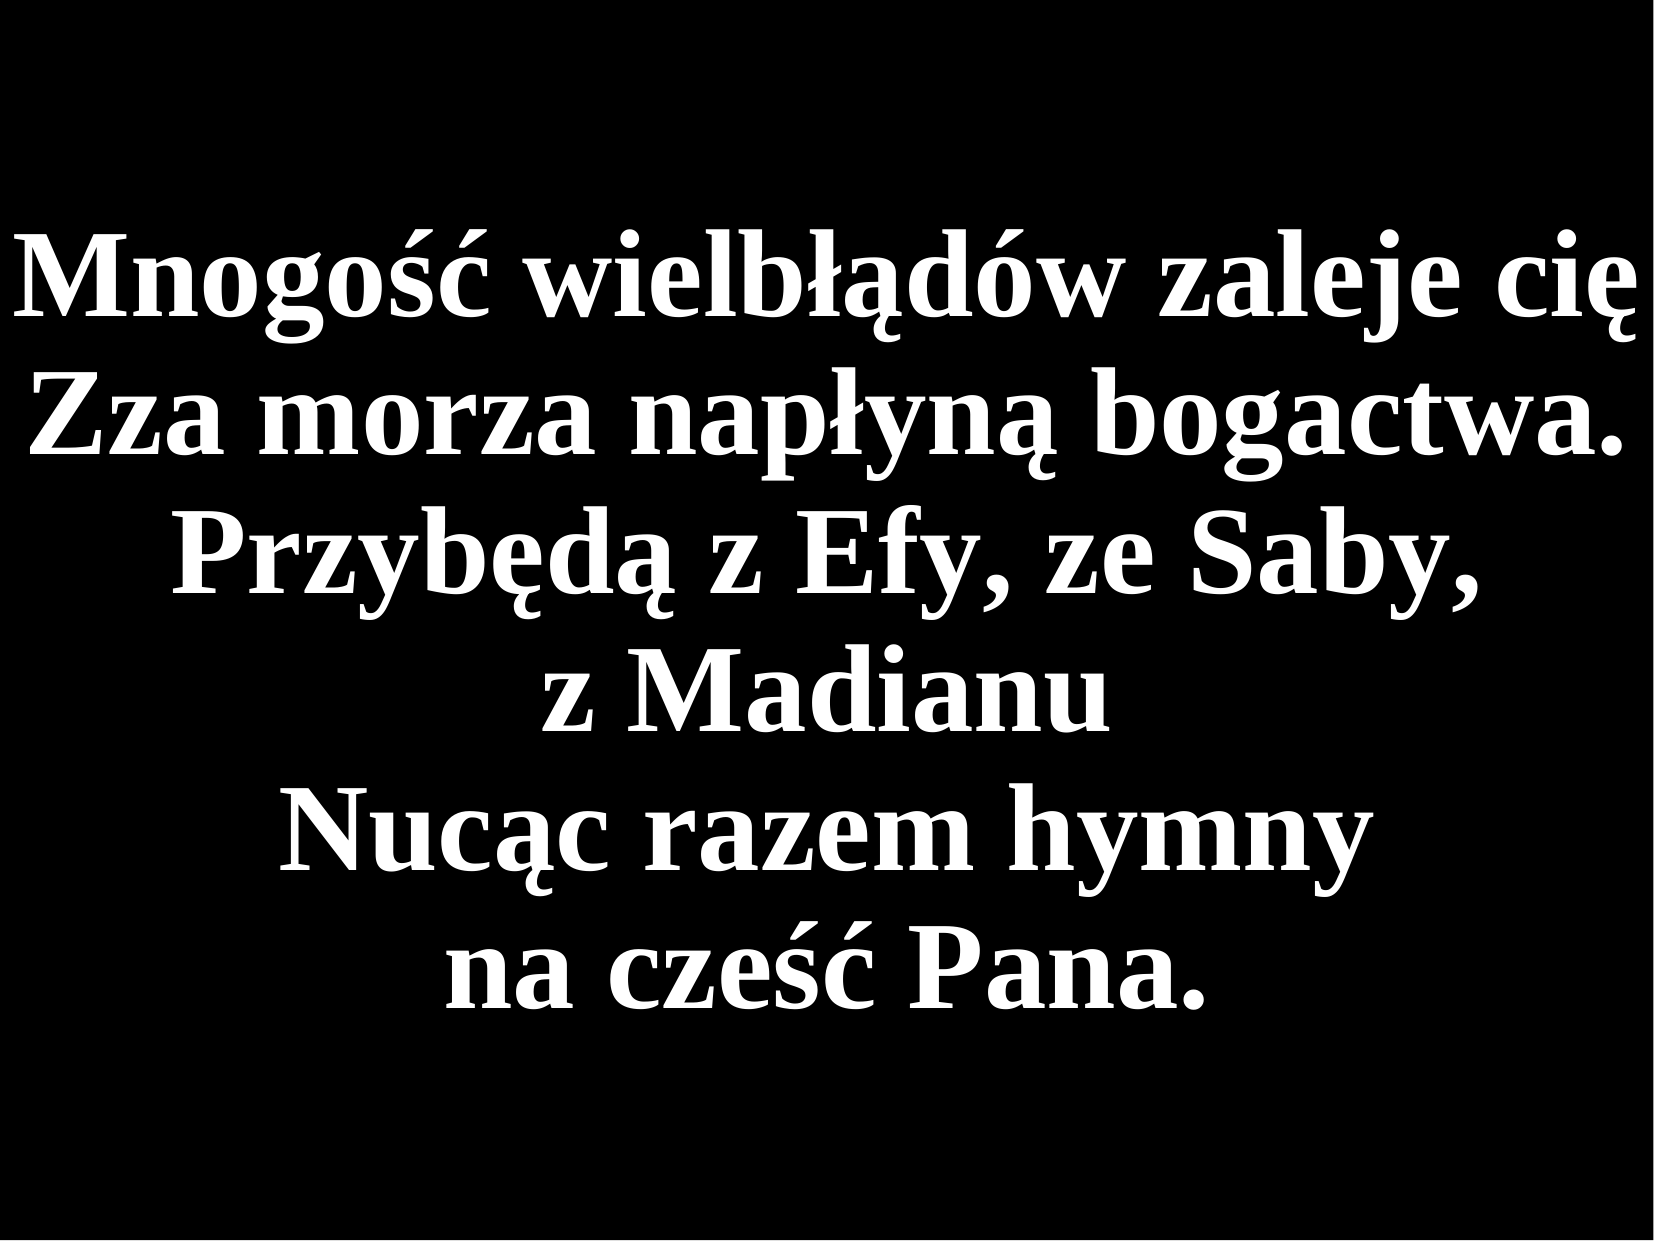

# Mnogość wielbłądów zaleje cię Zza morza napłyną bogactwa. Przybędą z Efy, ze Saby, z Madianu Nucąc razem hymny na cześć Pana.